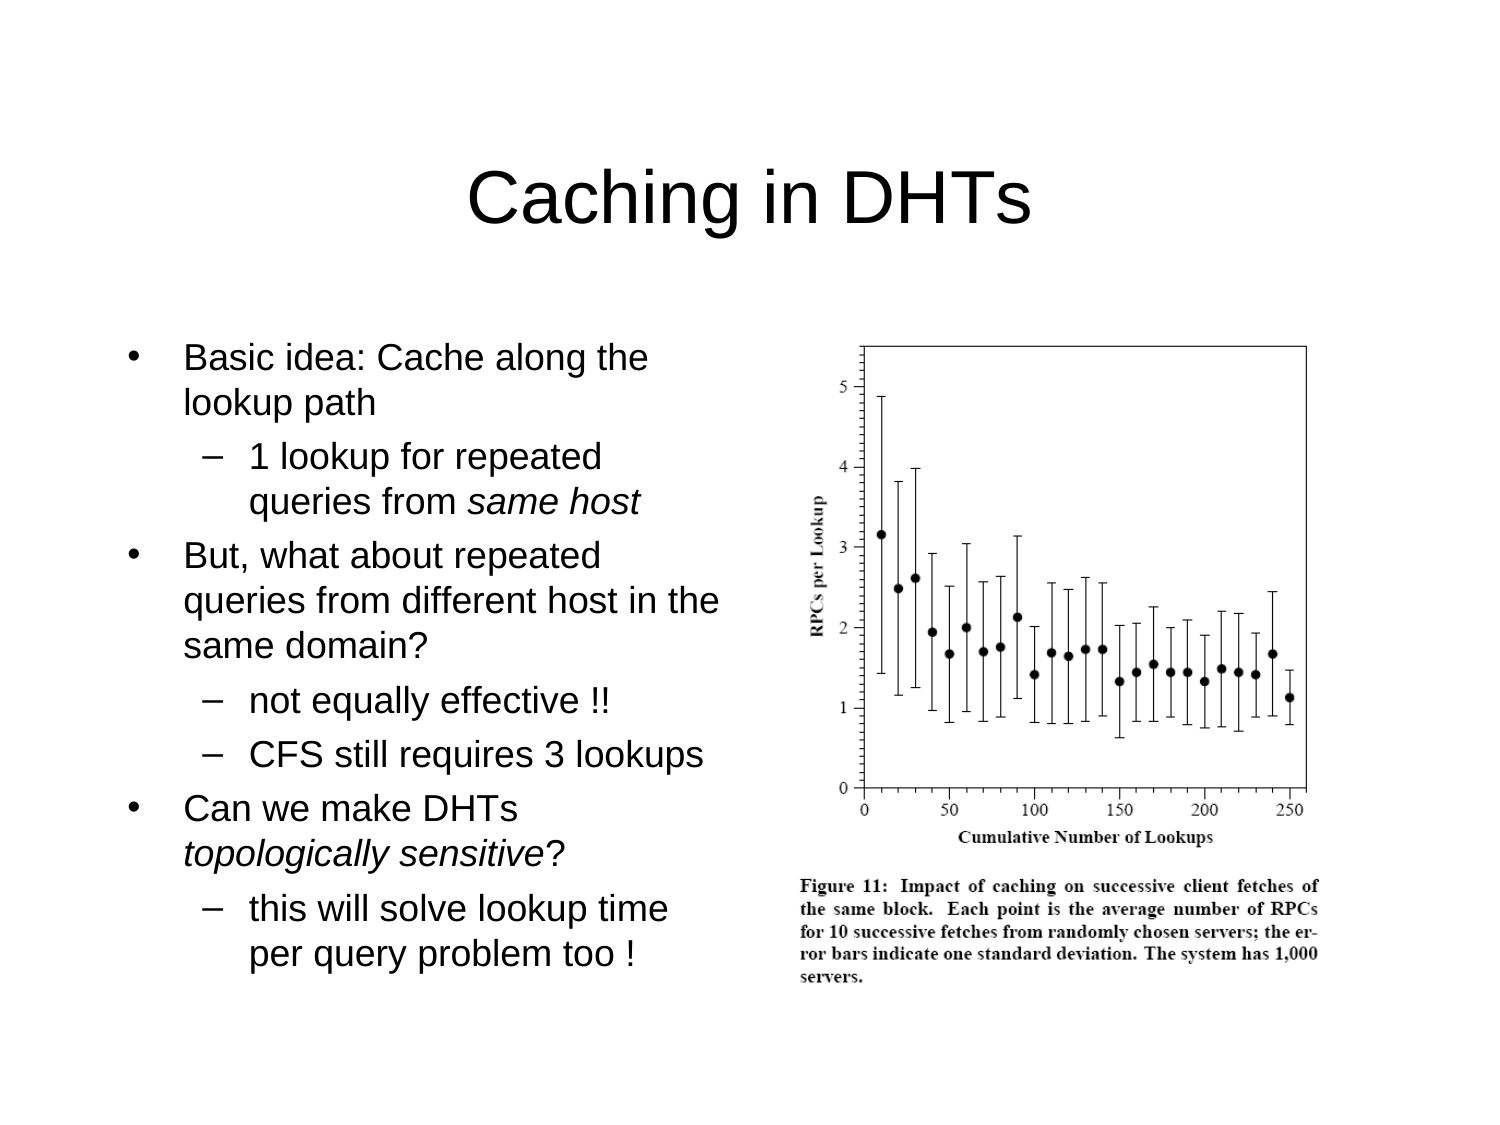

# Caching in DHTs
Basic idea: Cache along the lookup path
1 lookup for repeated queries from same host
But, what about repeated queries from different host in the same domain?
not equally effective !!
CFS still requires 3 lookups
Can we make DHTs topologically sensitive?
this will solve lookup time per query problem too !